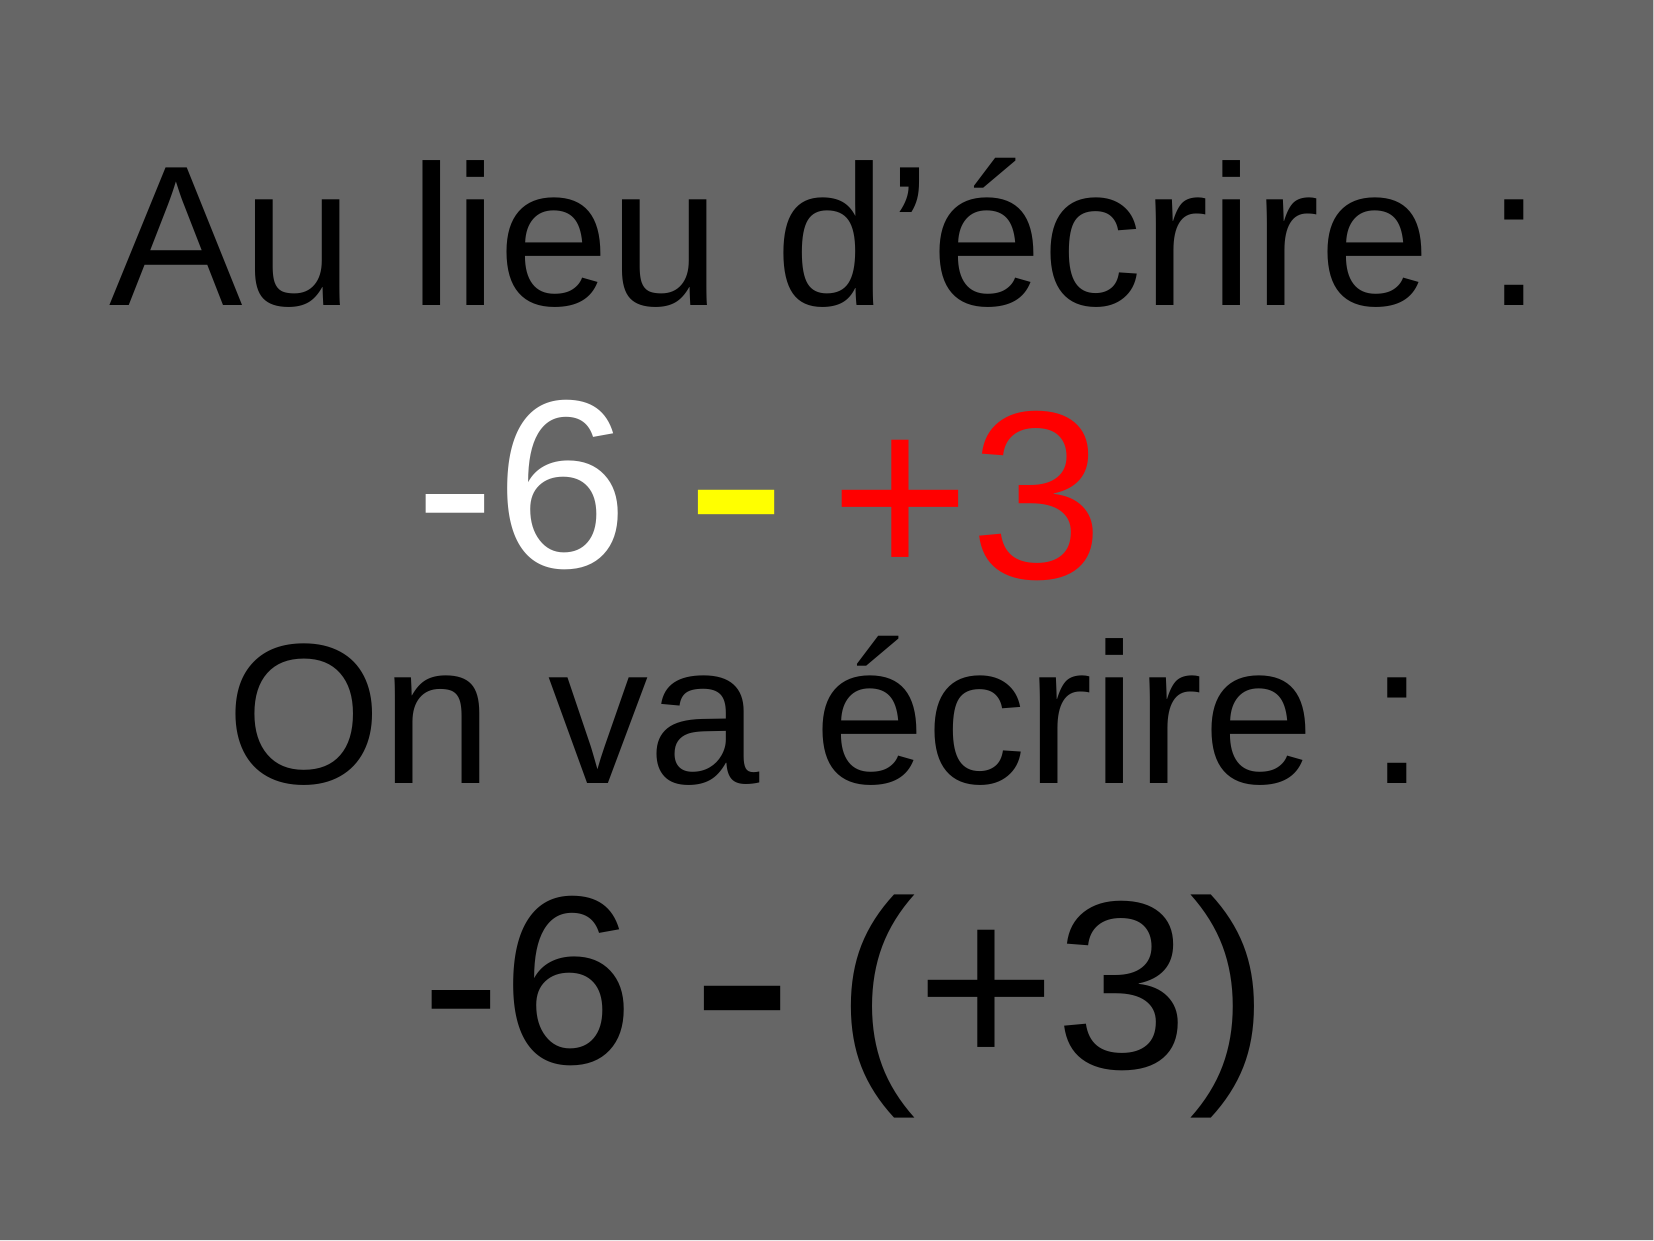

# Au lieu d’écrire :
-
-6
+3
On va écrire :
-
-6
(+3)